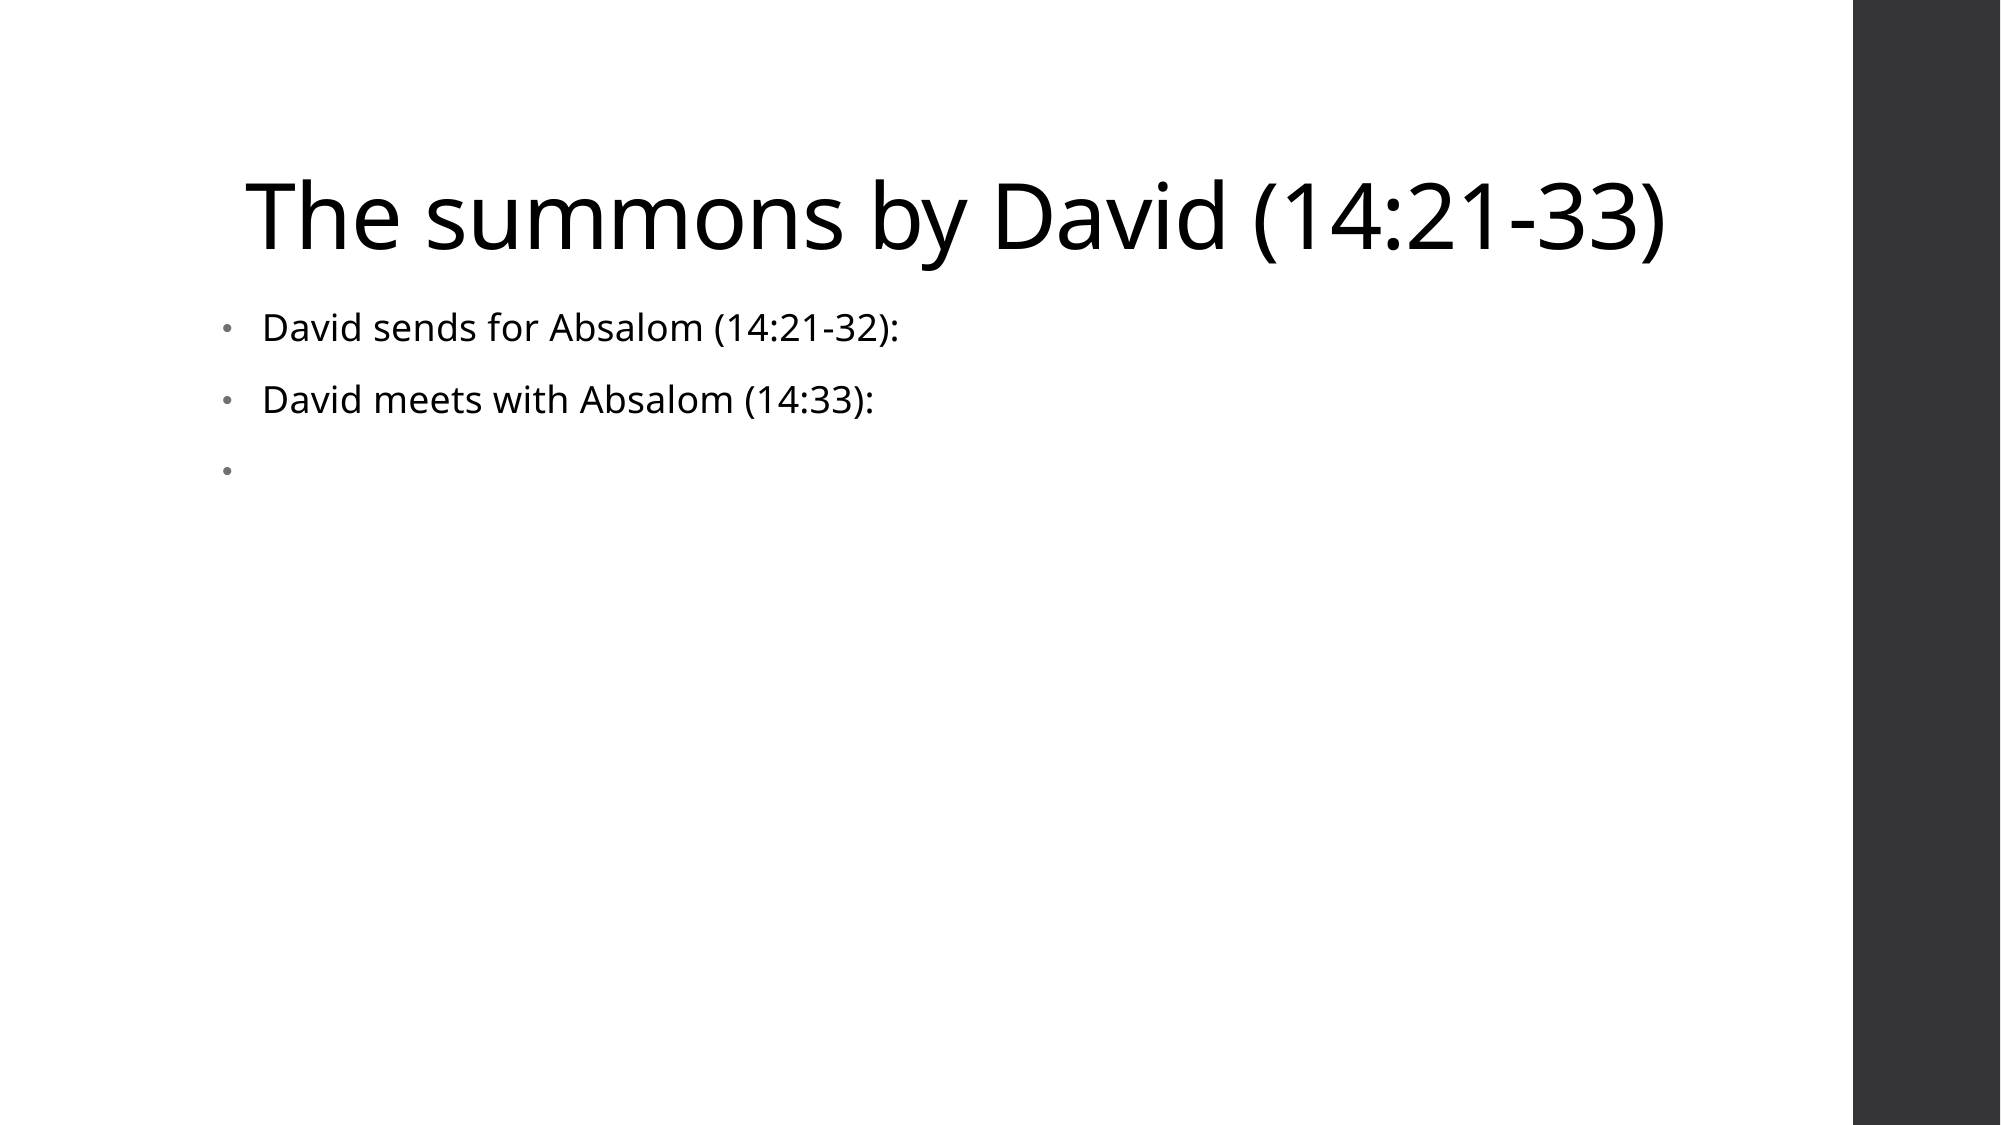

# The summons by David (14:21-33)
 David sends for Absalom (14:21-32):
 David meets with Absalom (14:33):